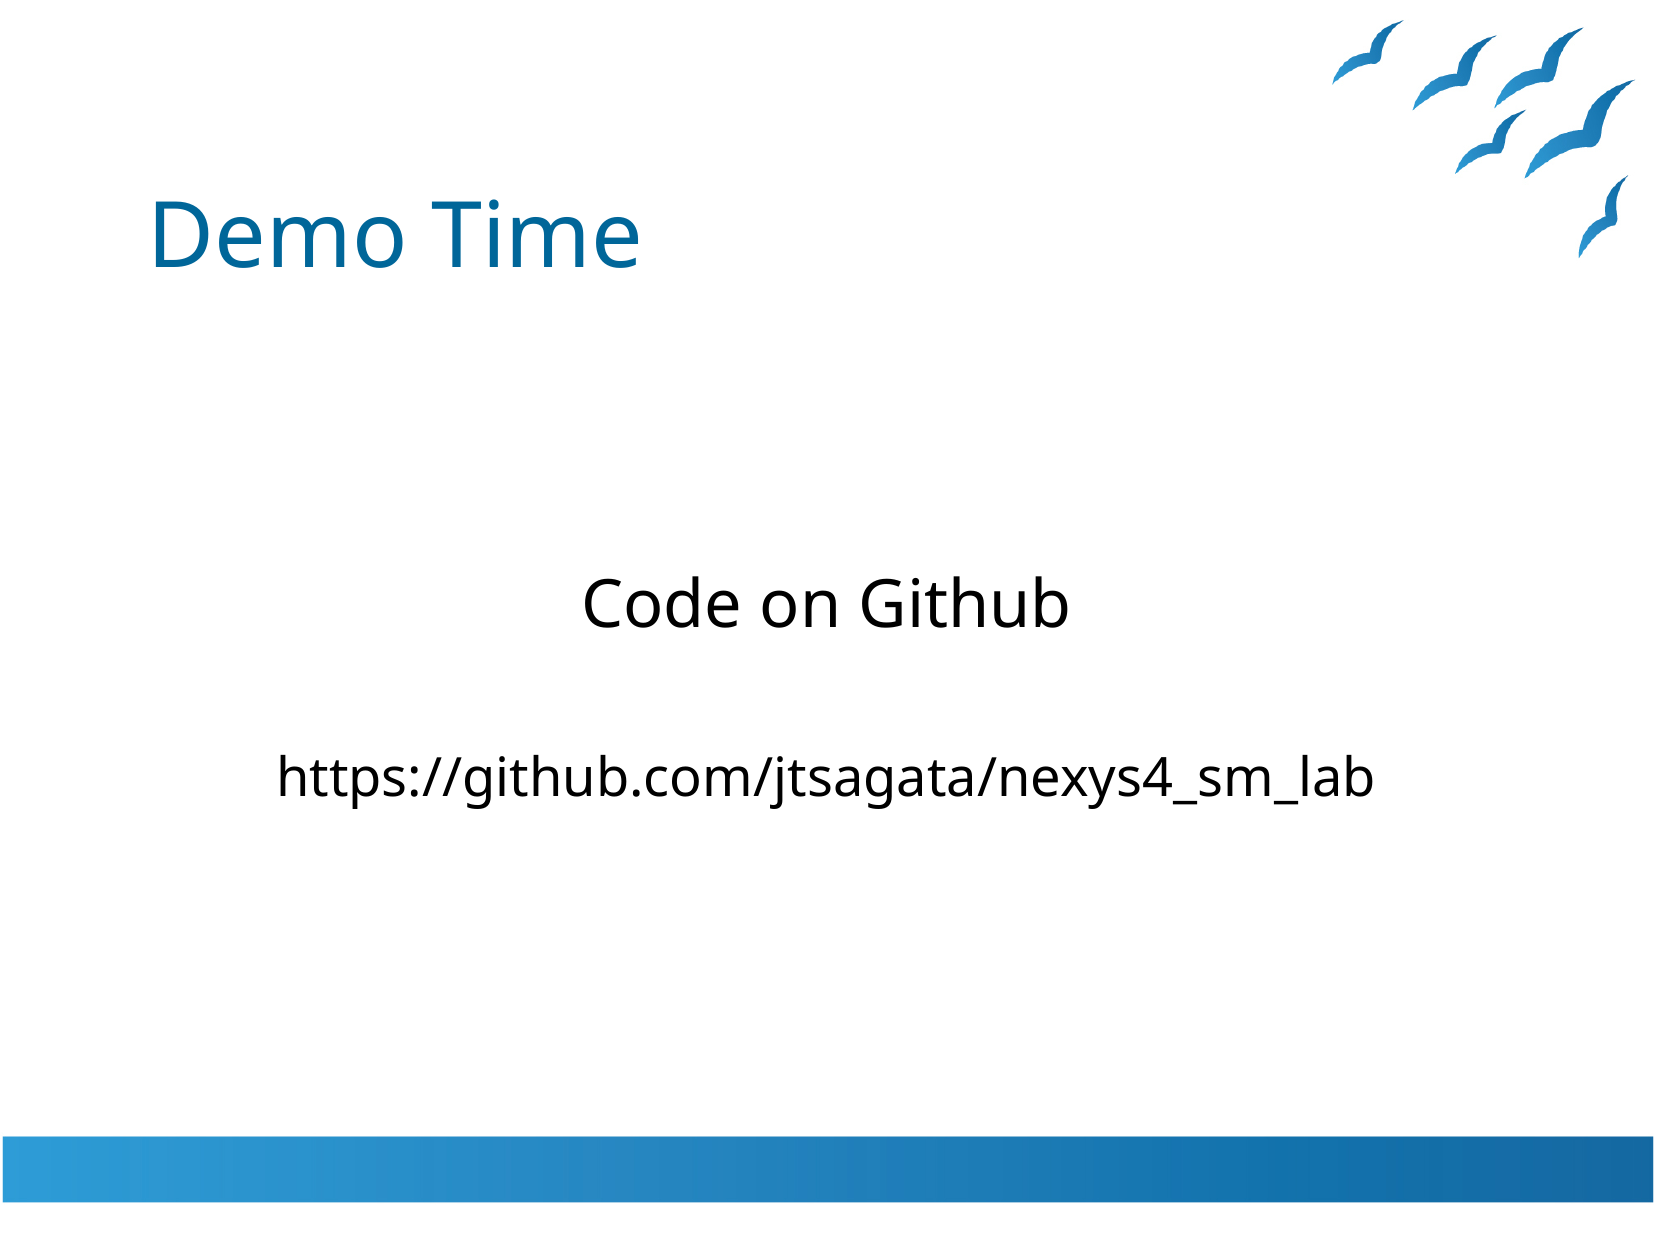

# Demo Time
Code on Github
https://github.com/jtsagata/nexys4_sm_lab